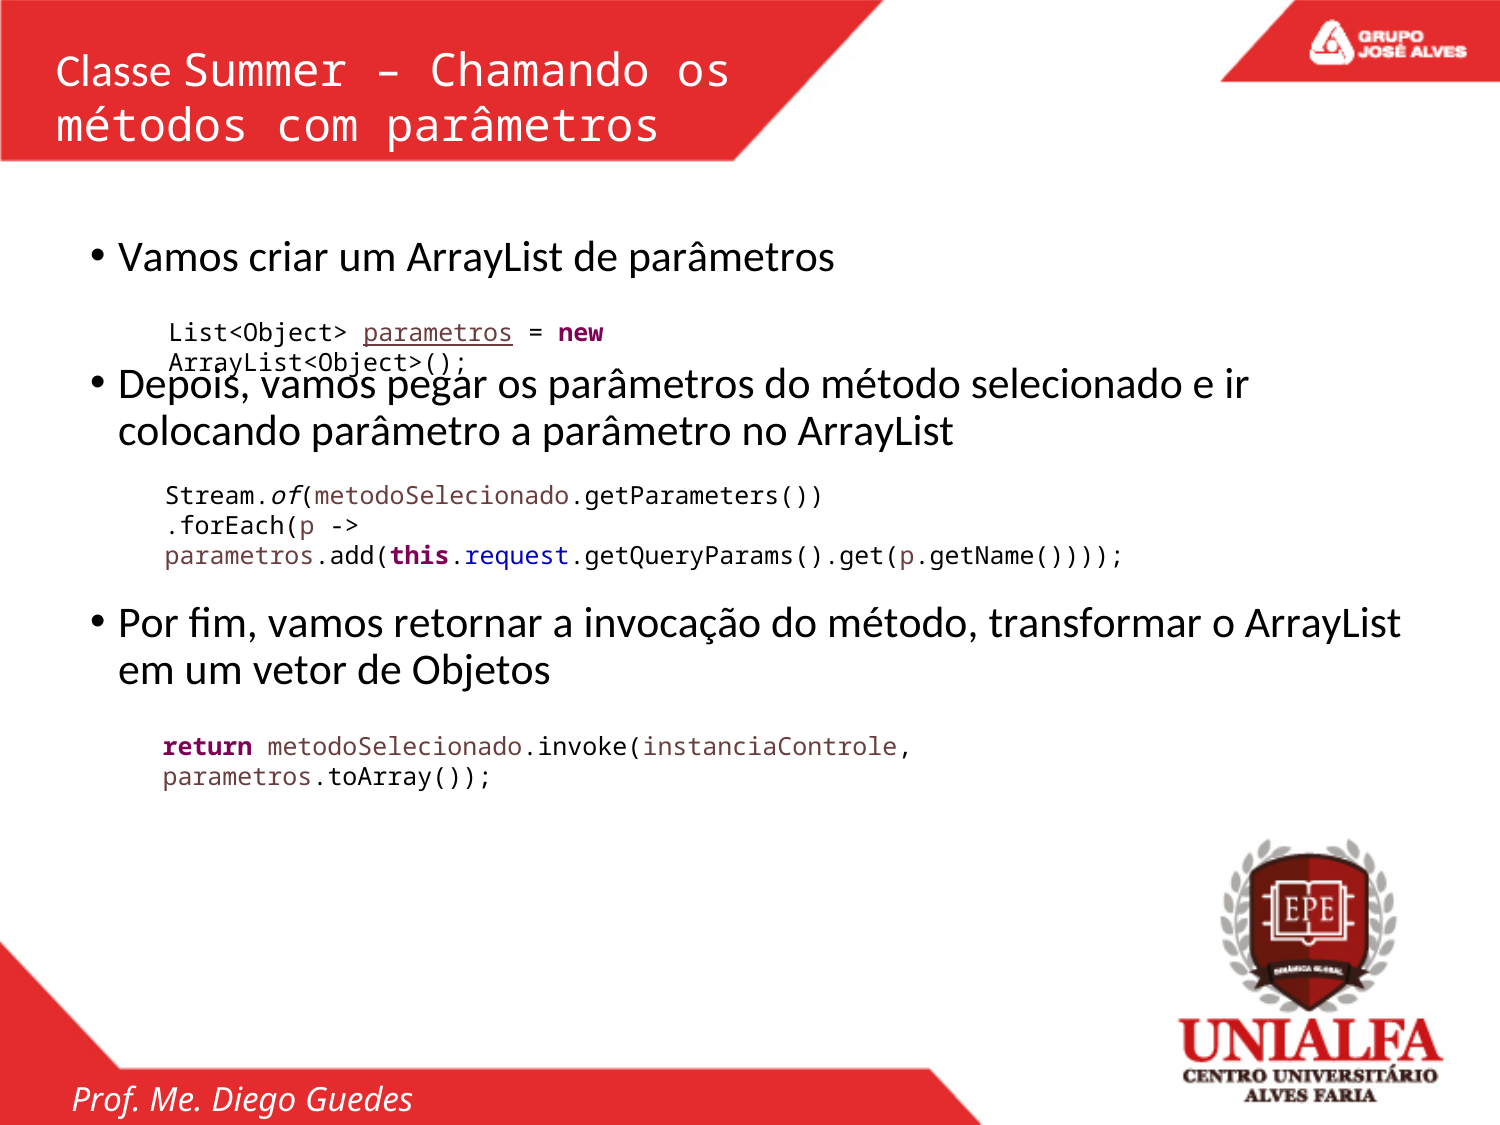

Classe Summer – Chamando os métodos com parâmetros
# Vamos criar um ArrayList de parâmetros
Depois, vamos pegar os parâmetros do método selecionado e ir colocando parâmetro a parâmetro no ArrayList
Por fim, vamos retornar a invocação do método, transformar o ArrayList em um vetor de Objetos
List<Object> parametros = new ArrayList<Object>();
Stream.of(metodoSelecionado.getParameters())
.forEach(p -> parametros.add(this.request.getQueryParams().get(p.getName())));
return metodoSelecionado.invoke(instanciaControle, parametros.toArray());
Prof. Me. Diego Guedes